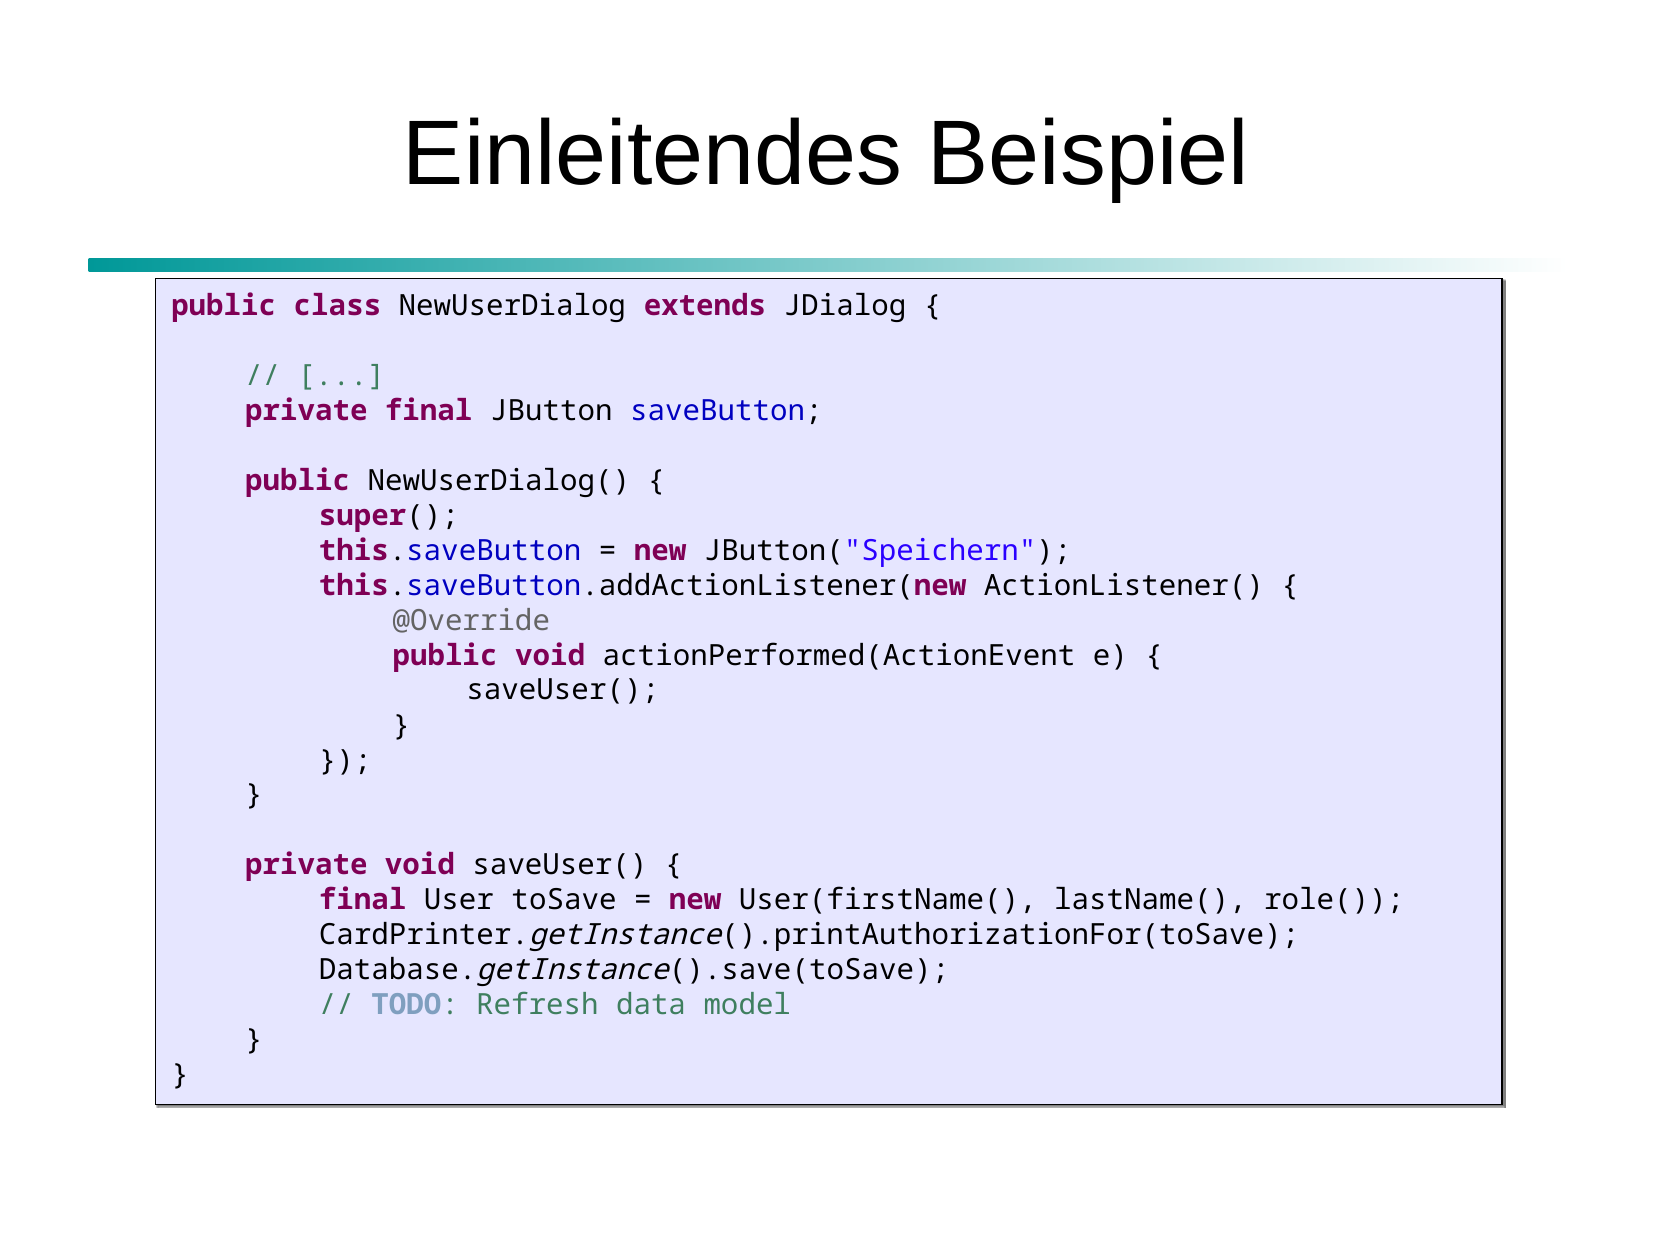

# Einleitendes Beispiel
public class NewUserDialog extends JDialog {
	// [...]
	private final JButton saveButton;
	public NewUserDialog() {
		super();
		this.saveButton = new JButton("Speichern");
		this.saveButton.addActionListener(new ActionListener() {
			@Override
			public void actionPerformed(ActionEvent e) {
				saveUser();
			}
		});
	}
	private void saveUser() {
		final User toSave = new User(firstName(), lastName(), role());
		CardPrinter.getInstance().printAuthorizationFor(toSave);
		Database.getInstance().save(toSave);
		// TODO: Refresh data model
	}
}